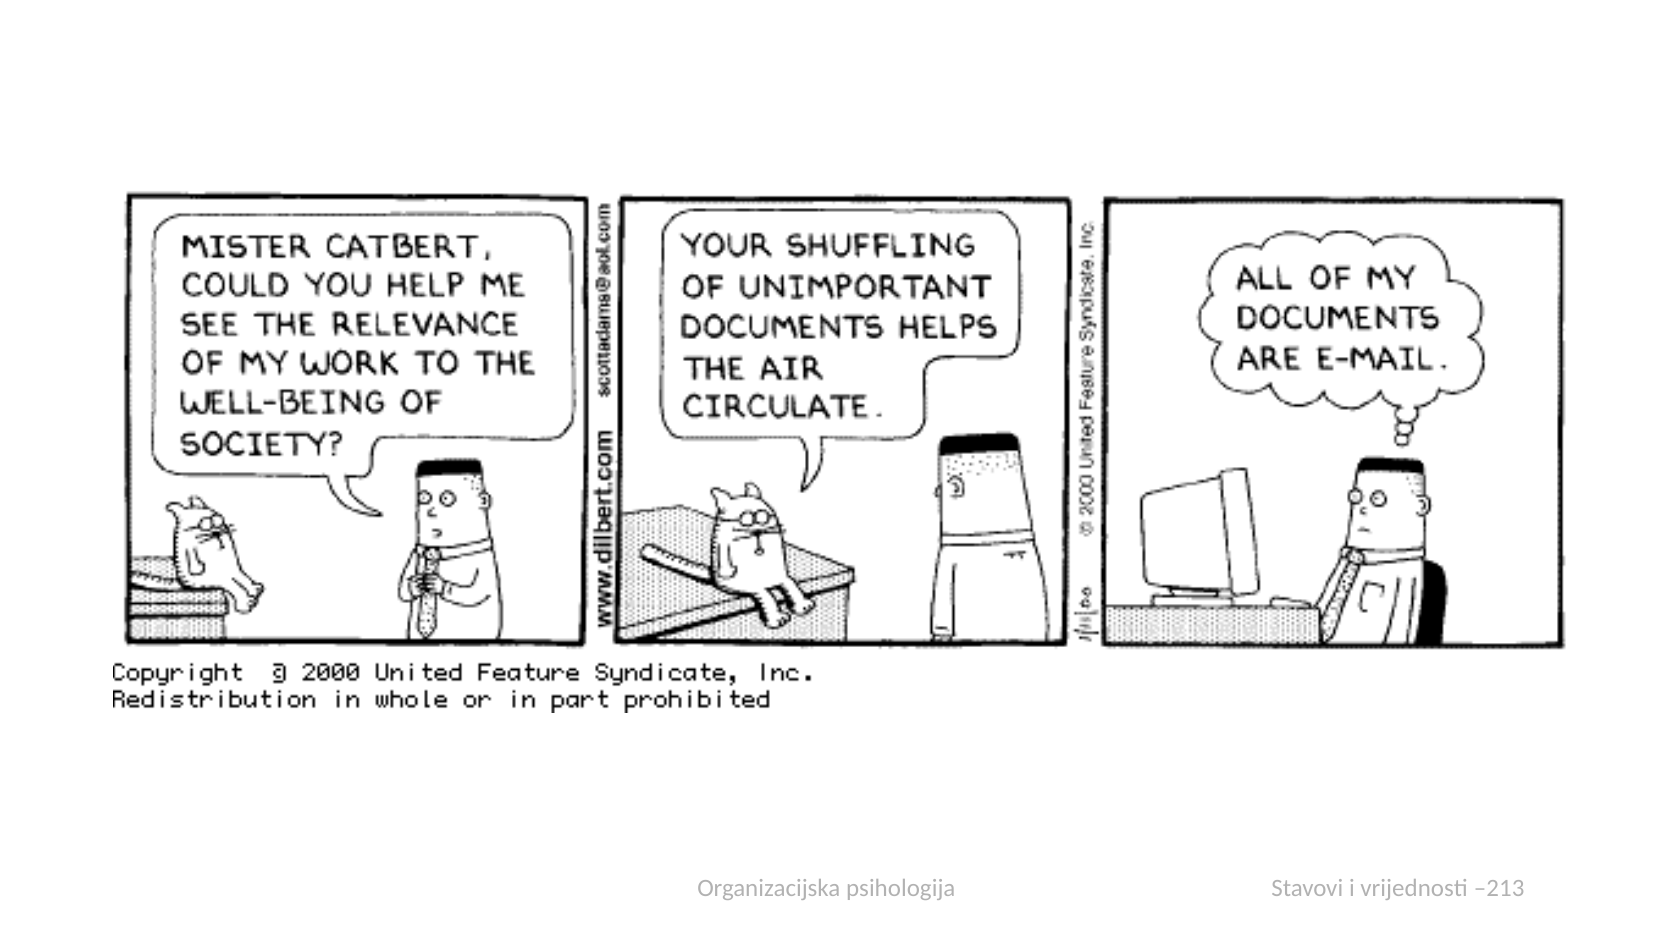

#
Organizacijska psihologija
Stavovi i vrijednosti –